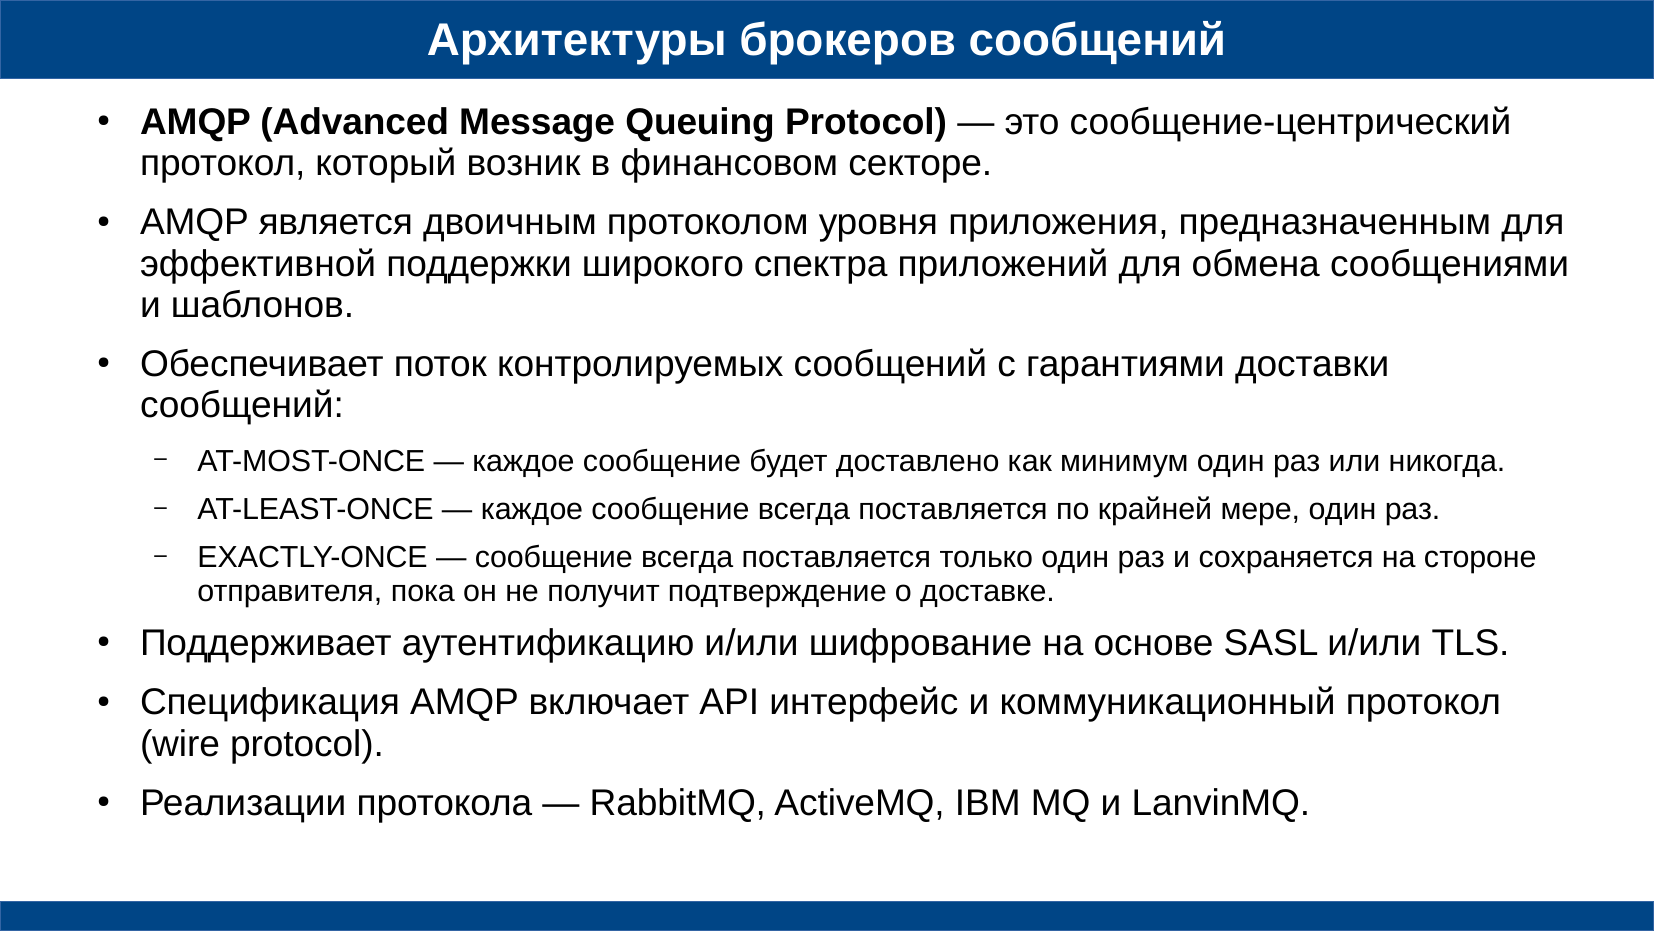

# Архитектуры брокеров сообщений
AMQP (Advanced Message Queuing Protocol) — это сообщение-центрический протокол, который возник в финансовом секторе.
AMQP является двоичным протоколом уровня приложения, предназначенным для эффективной поддержки широкого спектра приложений для обмена сообщениями и шаблонов.
Обеспечивает поток контролируемых сообщений с гарантиями доставки сообщений:
AT-MOST-ONCE — каждое сообщение будет доставлено как минимум один раз или никогда.
AT-LEAST-ONCE — каждое сообщение всегда поставляется по крайней мере, один раз.
EXACTLY-ONCE — сообщение всегда поставляется только один раз и сохраняется на стороне отправителя, пока он не получит подтверждение о доставке.
Поддерживает аутентификацию и/или шифрование на основе SASL и/или TLS.
Спецификация AMQP включает API интерфейс и коммуникационный протокол (wire protocol).
Реализации протокола — RabbitMQ, ActiveMQ, IBM MQ и LanvinMQ.